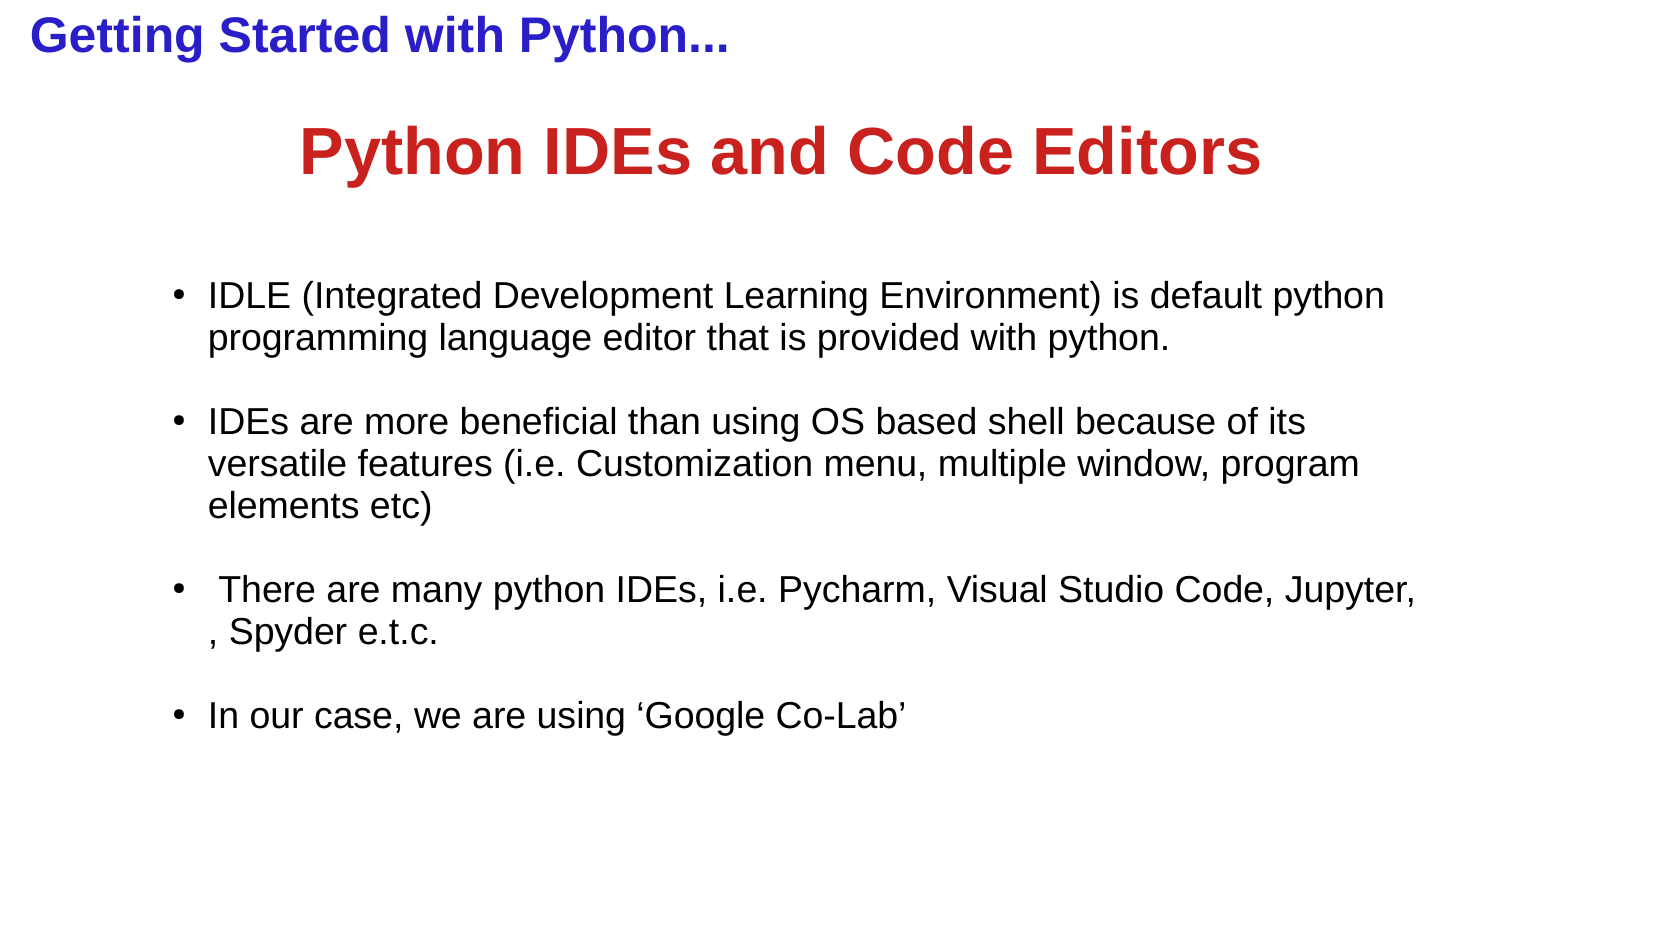

Getting Started with Python...
Python IDEs and Code Editors
IDLE (Integrated Development Learning Environment) is default python programming language editor that is provided with python.
IDEs are more beneficial than using OS based shell because of its versatile features (i.e. Customization menu, multiple window, program elements etc)
 There are many python IDEs, i.e. Pycharm, Visual Studio Code, Jupyter, , Spyder e.t.c.
In our case, we are using ‘Google Co-Lab’